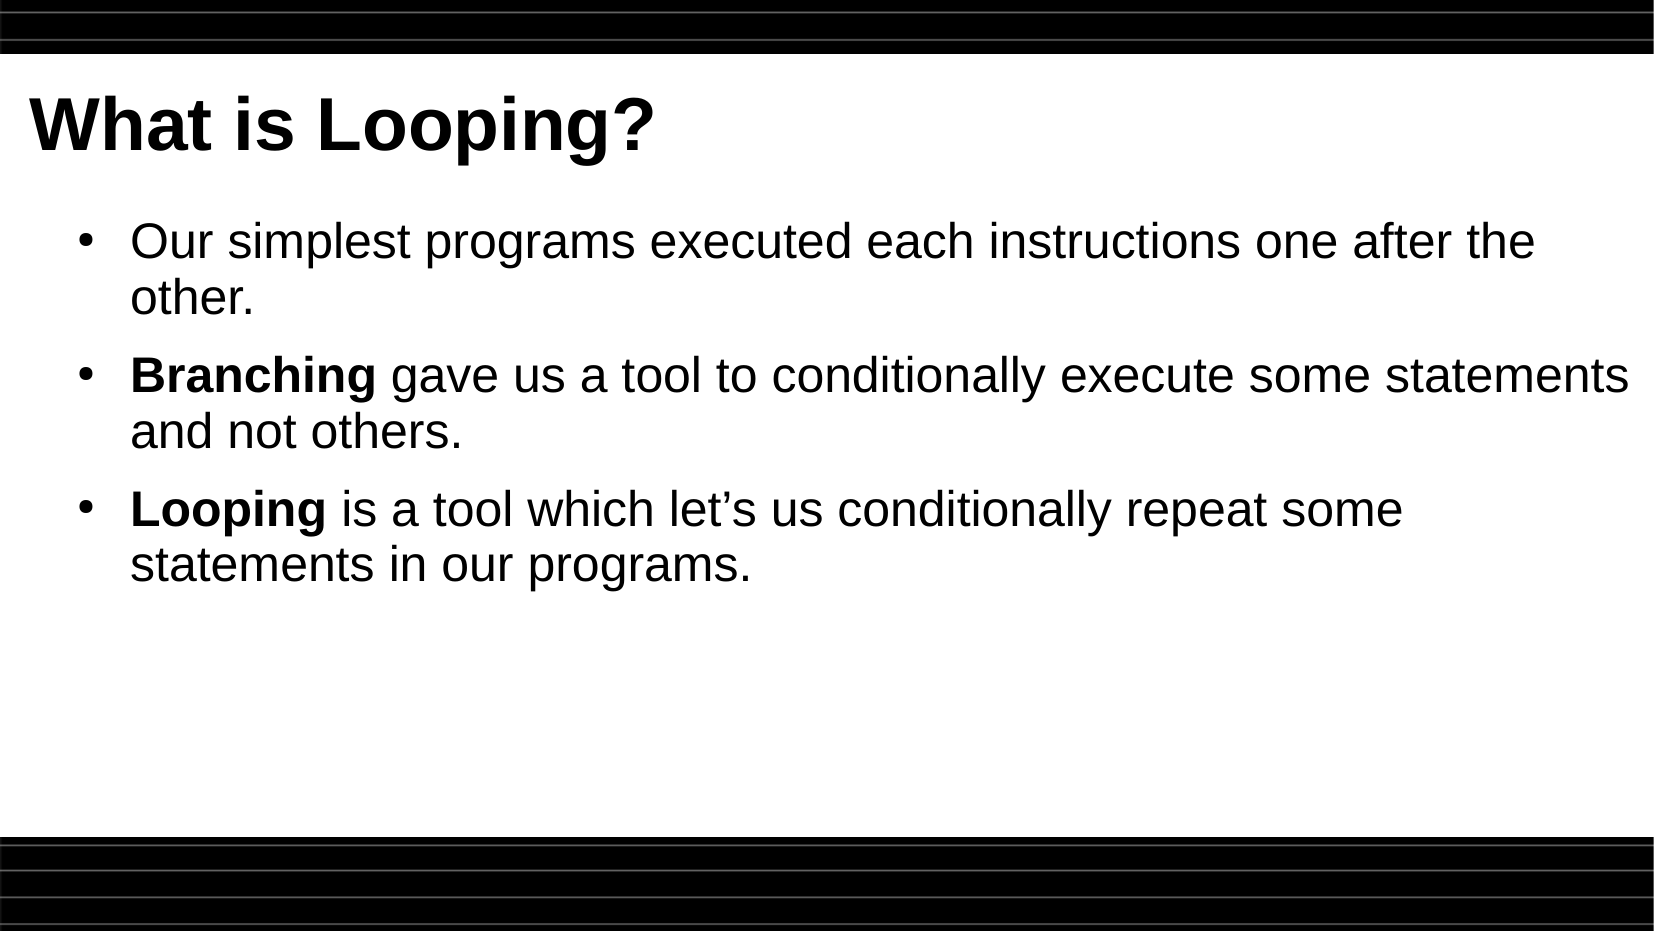

What is Looping?
# Our simplest programs executed each instructions one after the other.
Branching gave us a tool to conditionally execute some statements and not others.
Looping is a tool which let’s us conditionally repeat some statements in our programs.